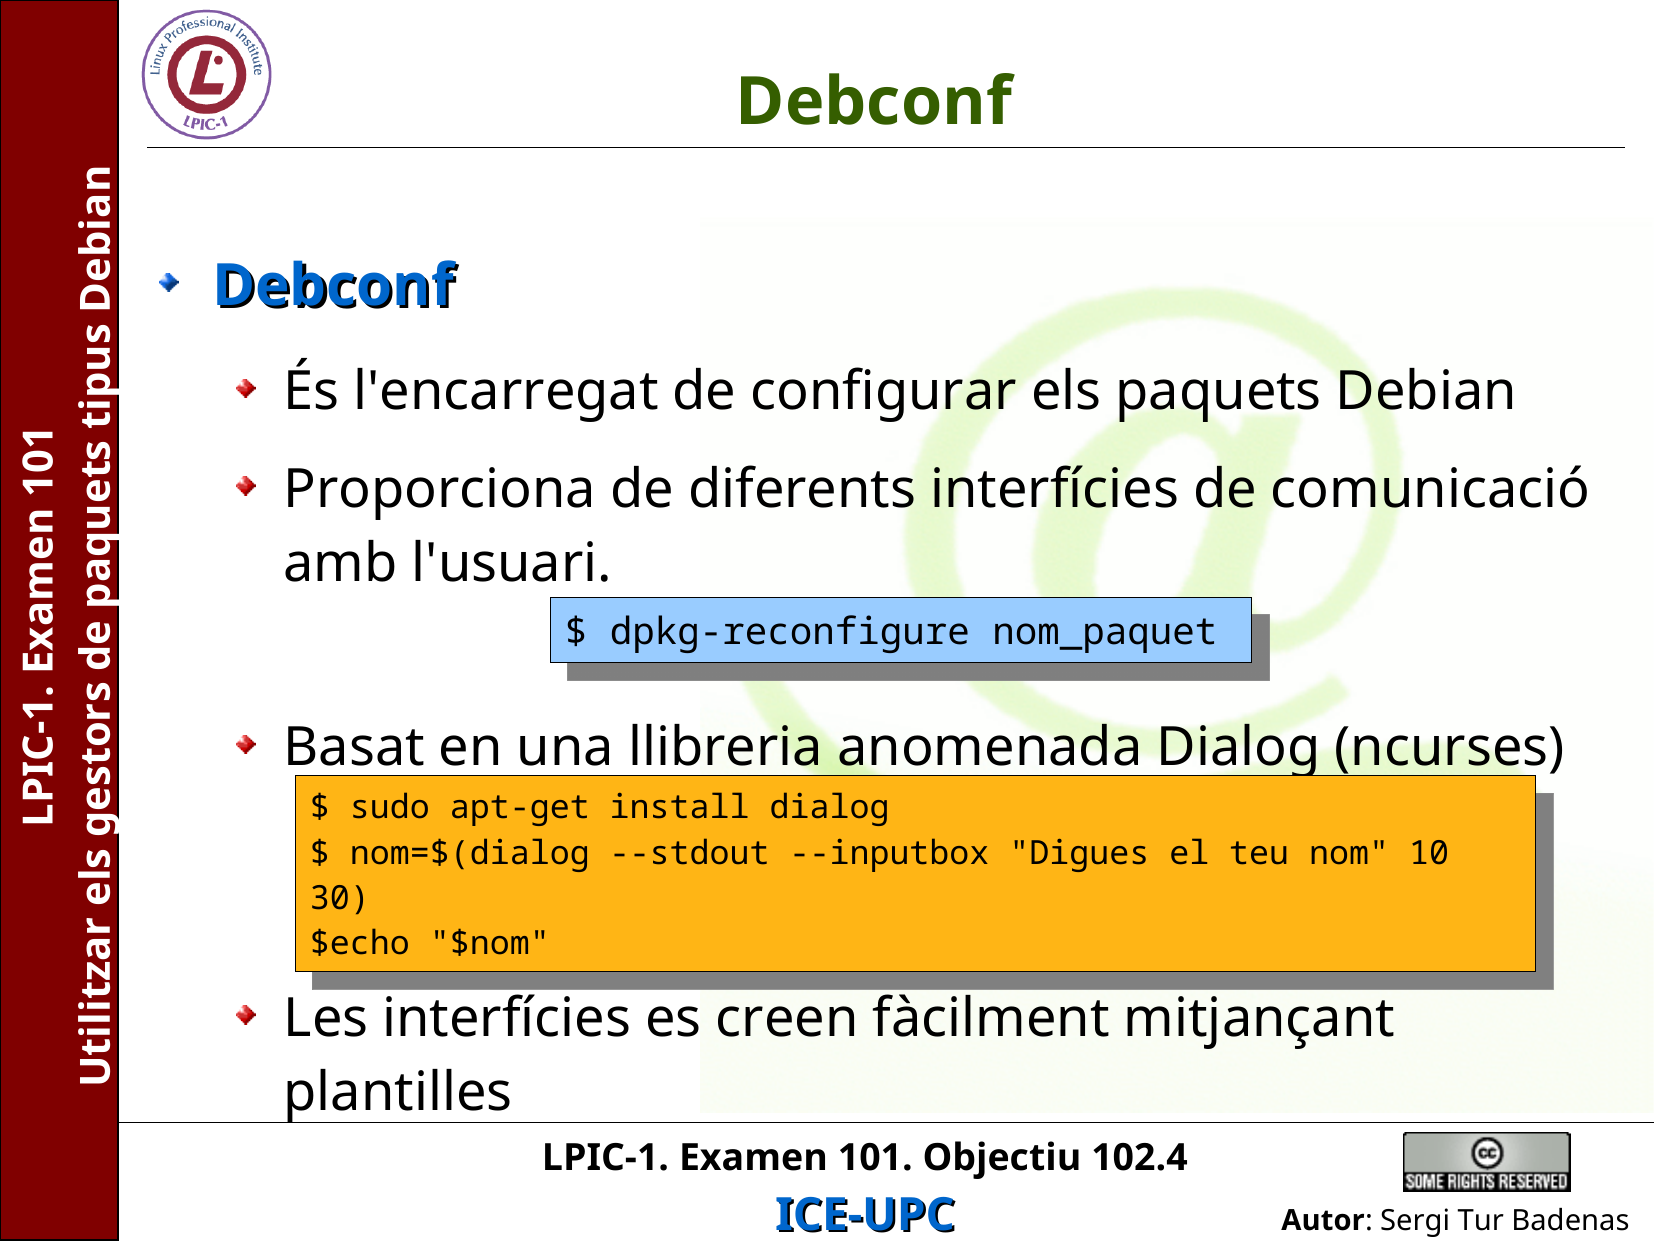

# Debconf
Debconf
És l'encarregat de configurar els paquets Debian
Proporciona de diferents interfícies de comunicació amb l'usuari.
Basat en una llibreria anomenada Dialog (ncurses)
Les interfícies es creen fàcilment mitjançant plantilles
$ dpkg-reconfigure nom_paquet
$ sudo apt-get install dialog
$ nom=$(dialog --stdout --inputbox "Digues el teu nom" 10 30)
$echo "$nom"